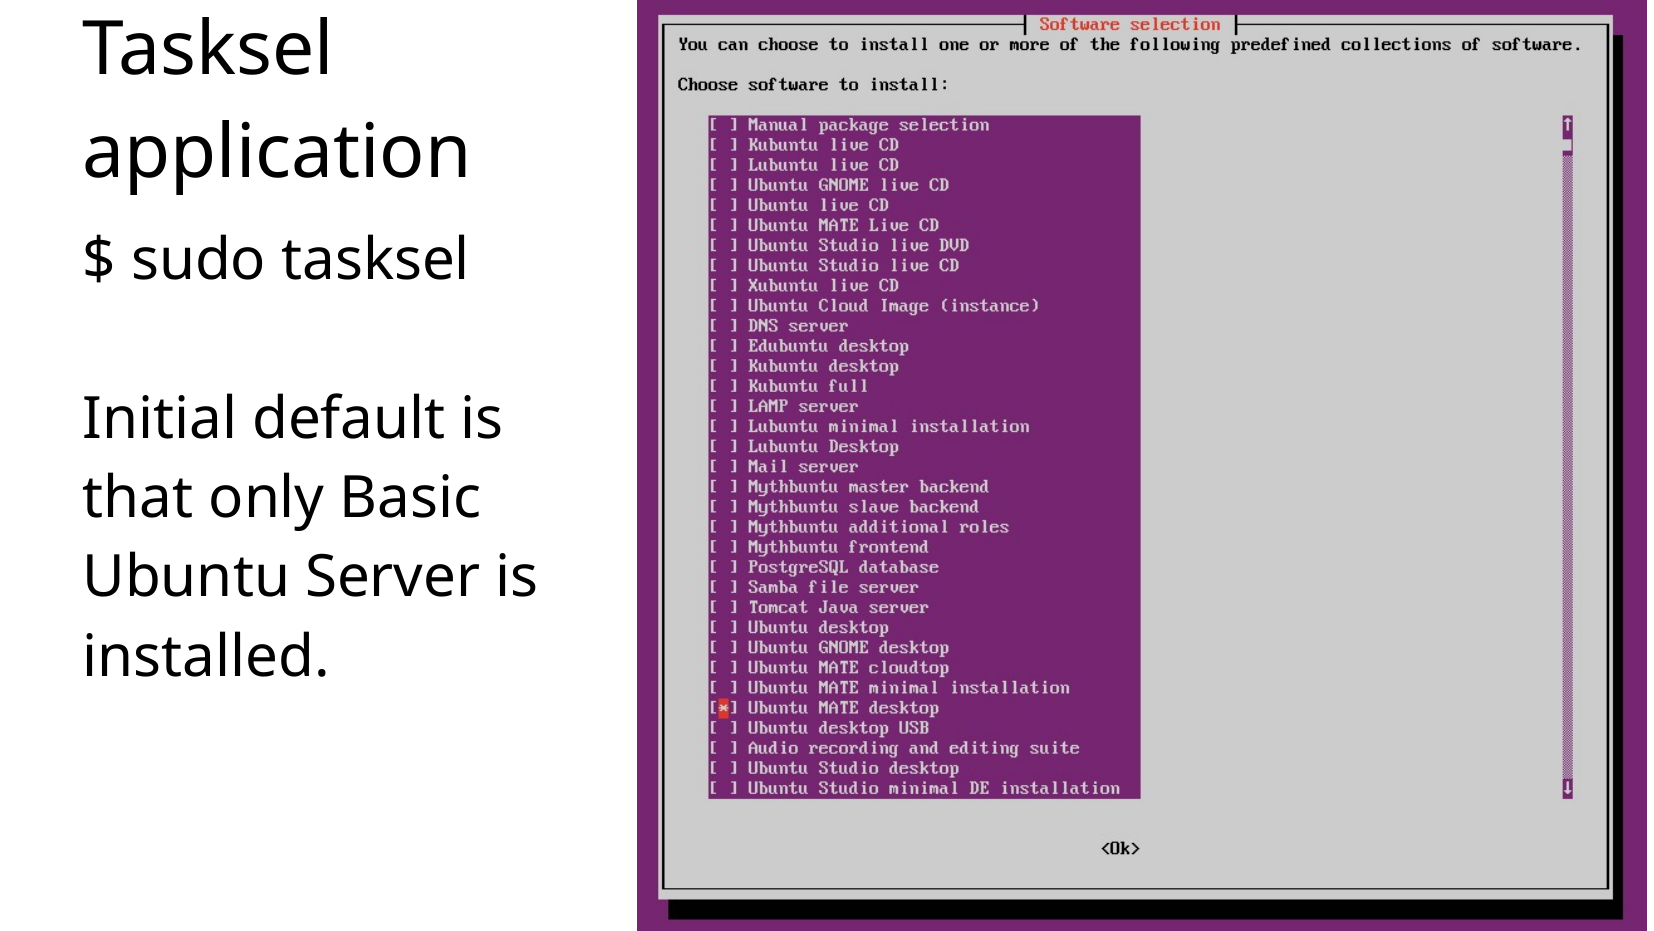

# Tasksel application
$ sudo tasksel
Initial default is that only Basic Ubuntu Server is installed.